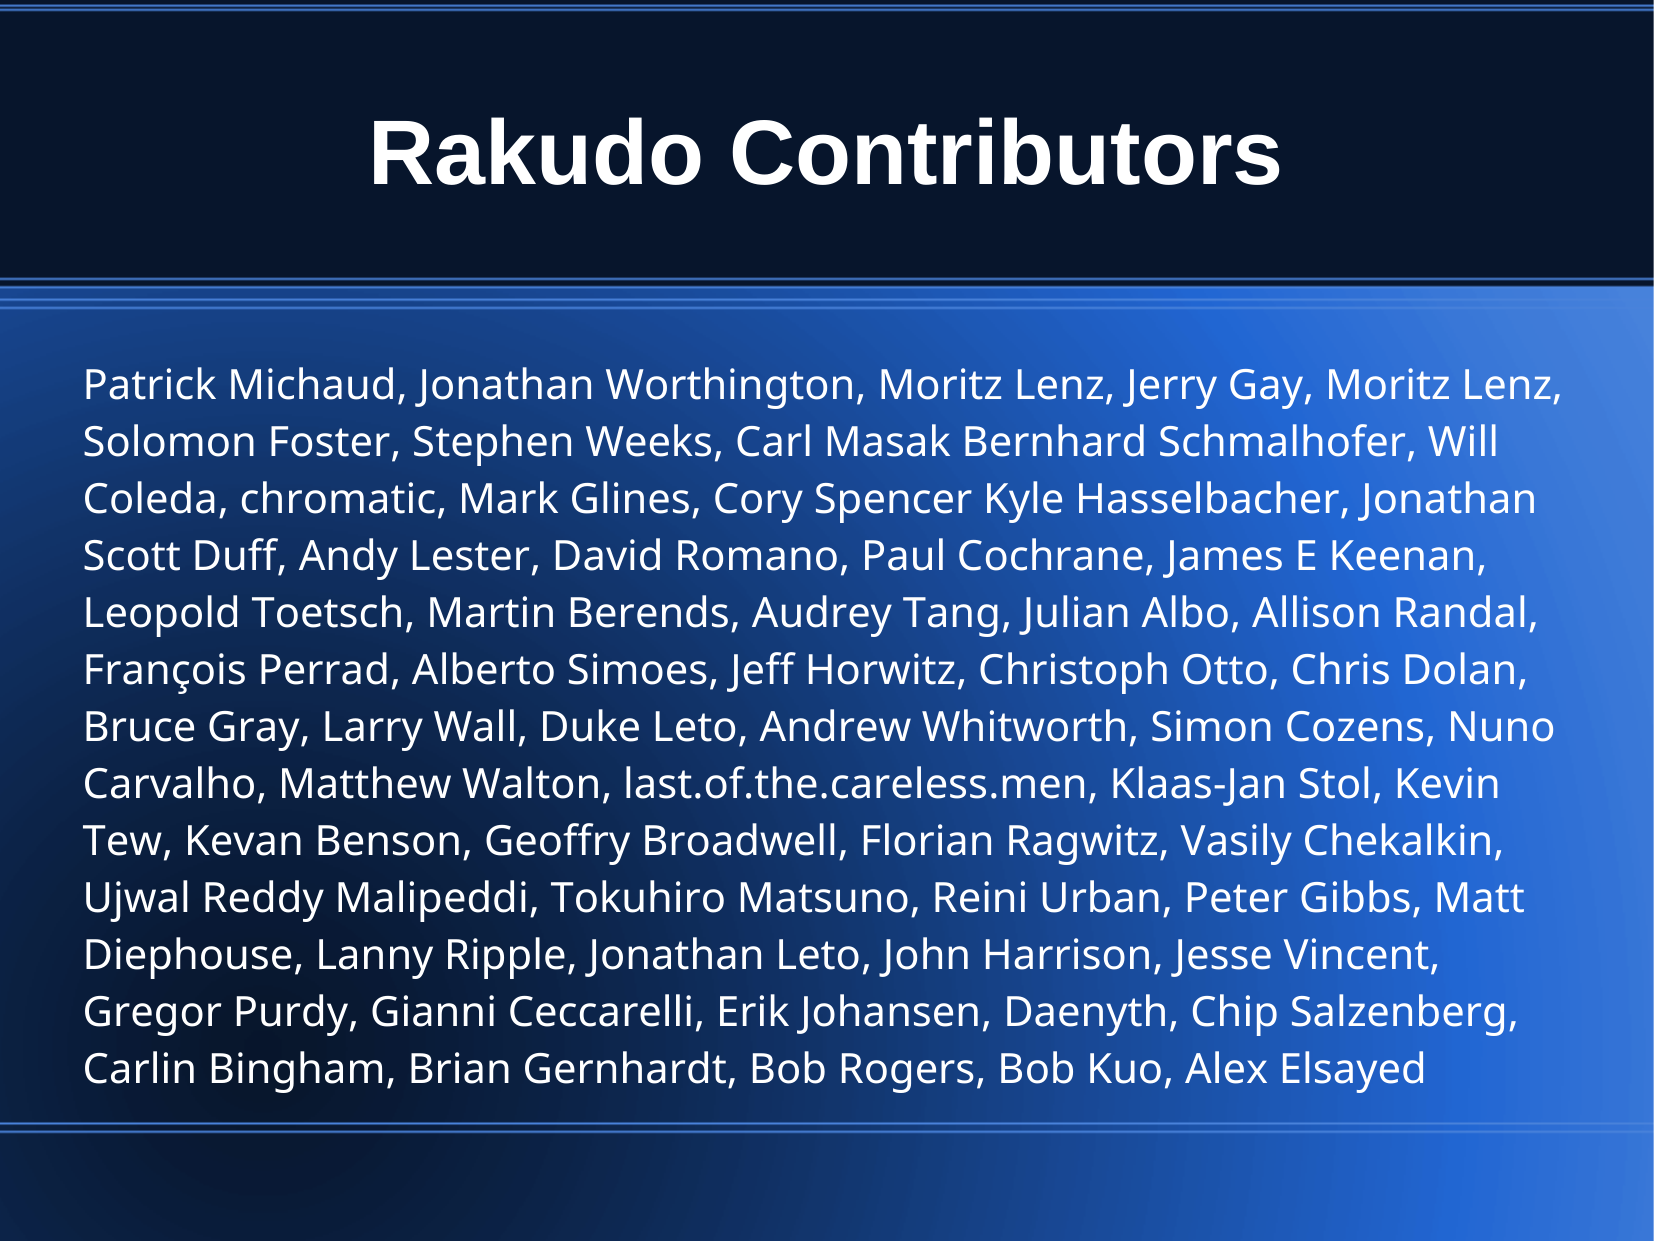

# Rakudo Contributors
Patrick Michaud, Jonathan Worthington, Moritz Lenz, Jerry Gay, Moritz Lenz, Solomon Foster, Stephen Weeks, Carl Masak Bernhard Schmalhofer, Will Coleda, chromatic, Mark Glines, Cory Spencer Kyle Hasselbacher, Jonathan Scott Duff, Andy Lester, David Romano, Paul Cochrane, James E Keenan, Leopold Toetsch, Martin Berends, Audrey Tang, Julian Albo, Allison Randal, François Perrad, Alberto Simoes, Jeff Horwitz, Christoph Otto, Chris Dolan, Bruce Gray, Larry Wall, Duke Leto, Andrew Whitworth, Simon Cozens, Nuno Carvalho, Matthew Walton, last.of.the.careless.men, Klaas-Jan Stol, Kevin Tew, Kevan Benson, Geoffry Broadwell, Florian Ragwitz, Vasily Chekalkin, Ujwal Reddy Malipeddi, Tokuhiro Matsuno, Reini Urban, Peter Gibbs, Matt Diephouse, Lanny Ripple, Jonathan Leto, John Harrison, Jesse Vincent, Gregor Purdy, Gianni Ceccarelli, Erik Johansen, Daenyth, Chip Salzenberg, Carlin Bingham, Brian Gernhardt, Bob Rogers, Bob Kuo, Alex Elsayed